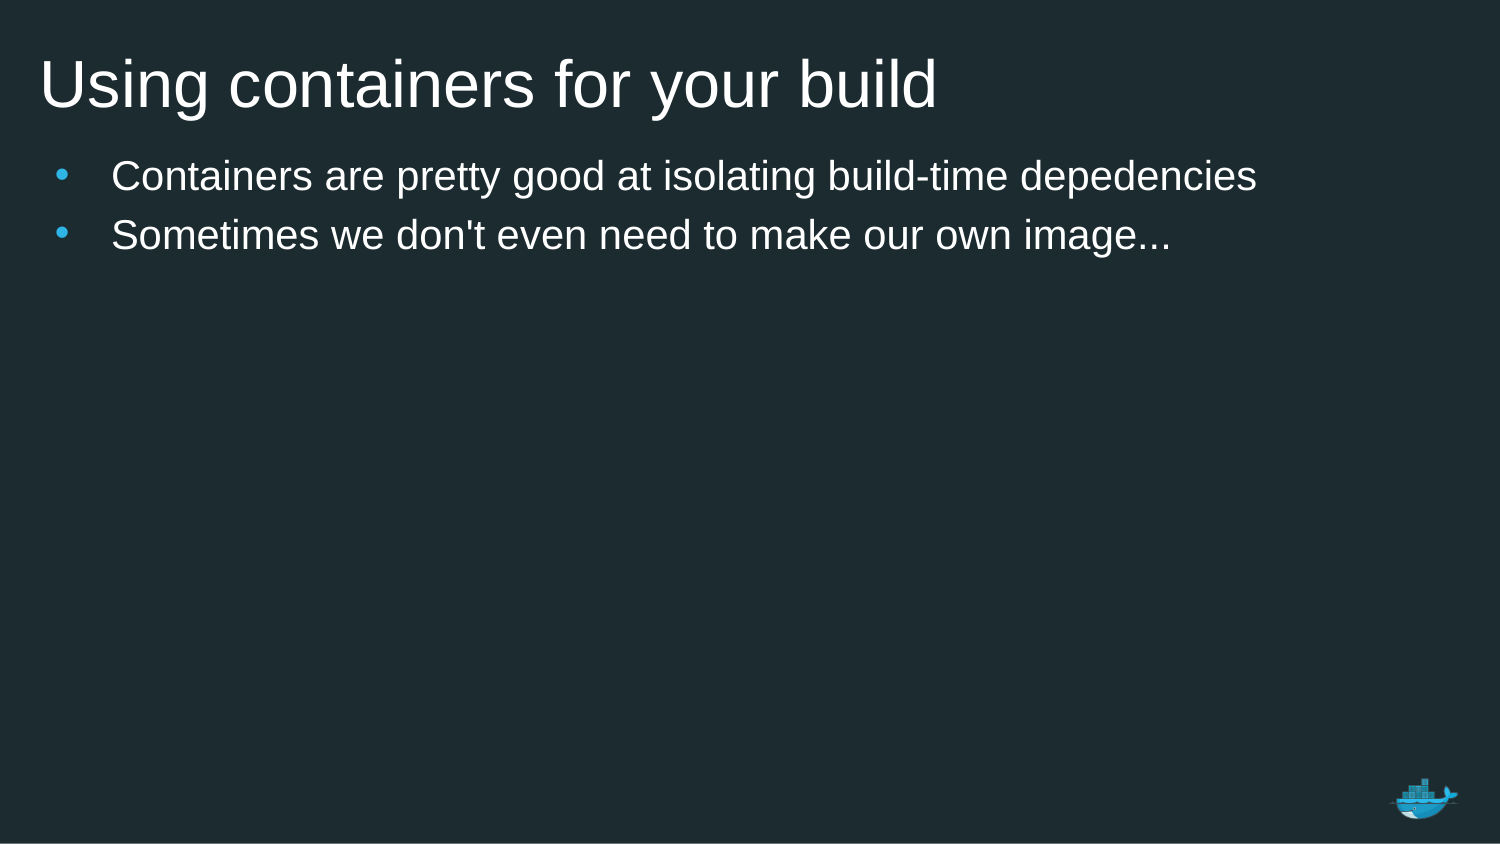

# Using containers for your build
Containers are pretty good at isolating build-time depedencies
Sometimes we don't even need to make our own image...